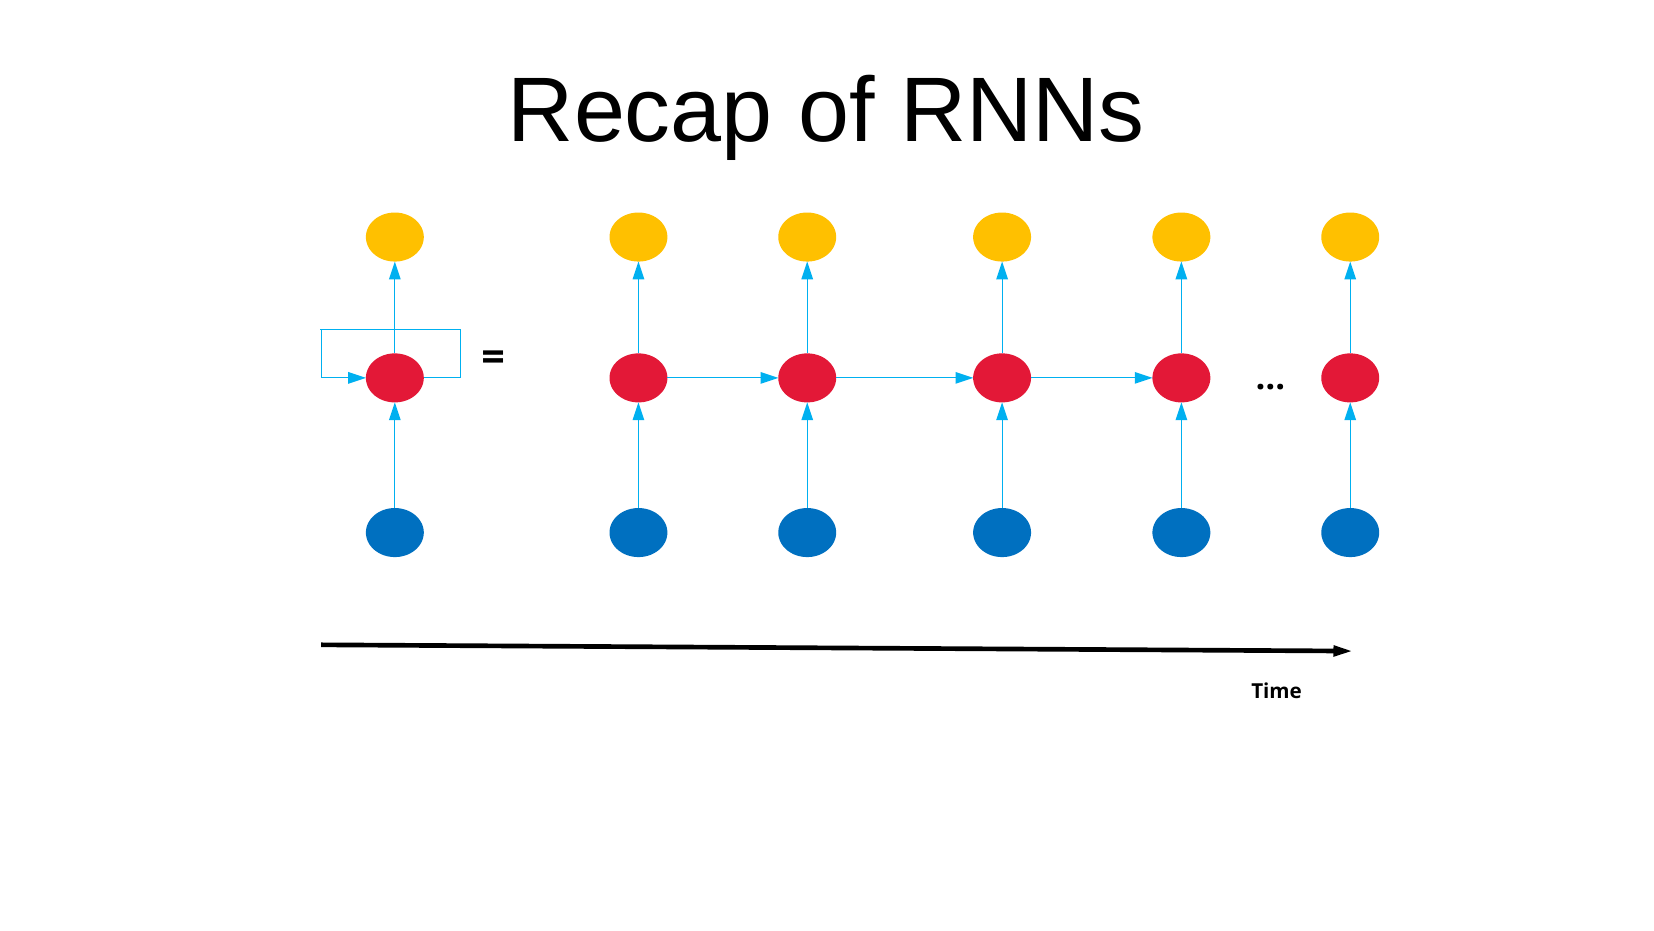

# Recap of RNNs
=
…
Time